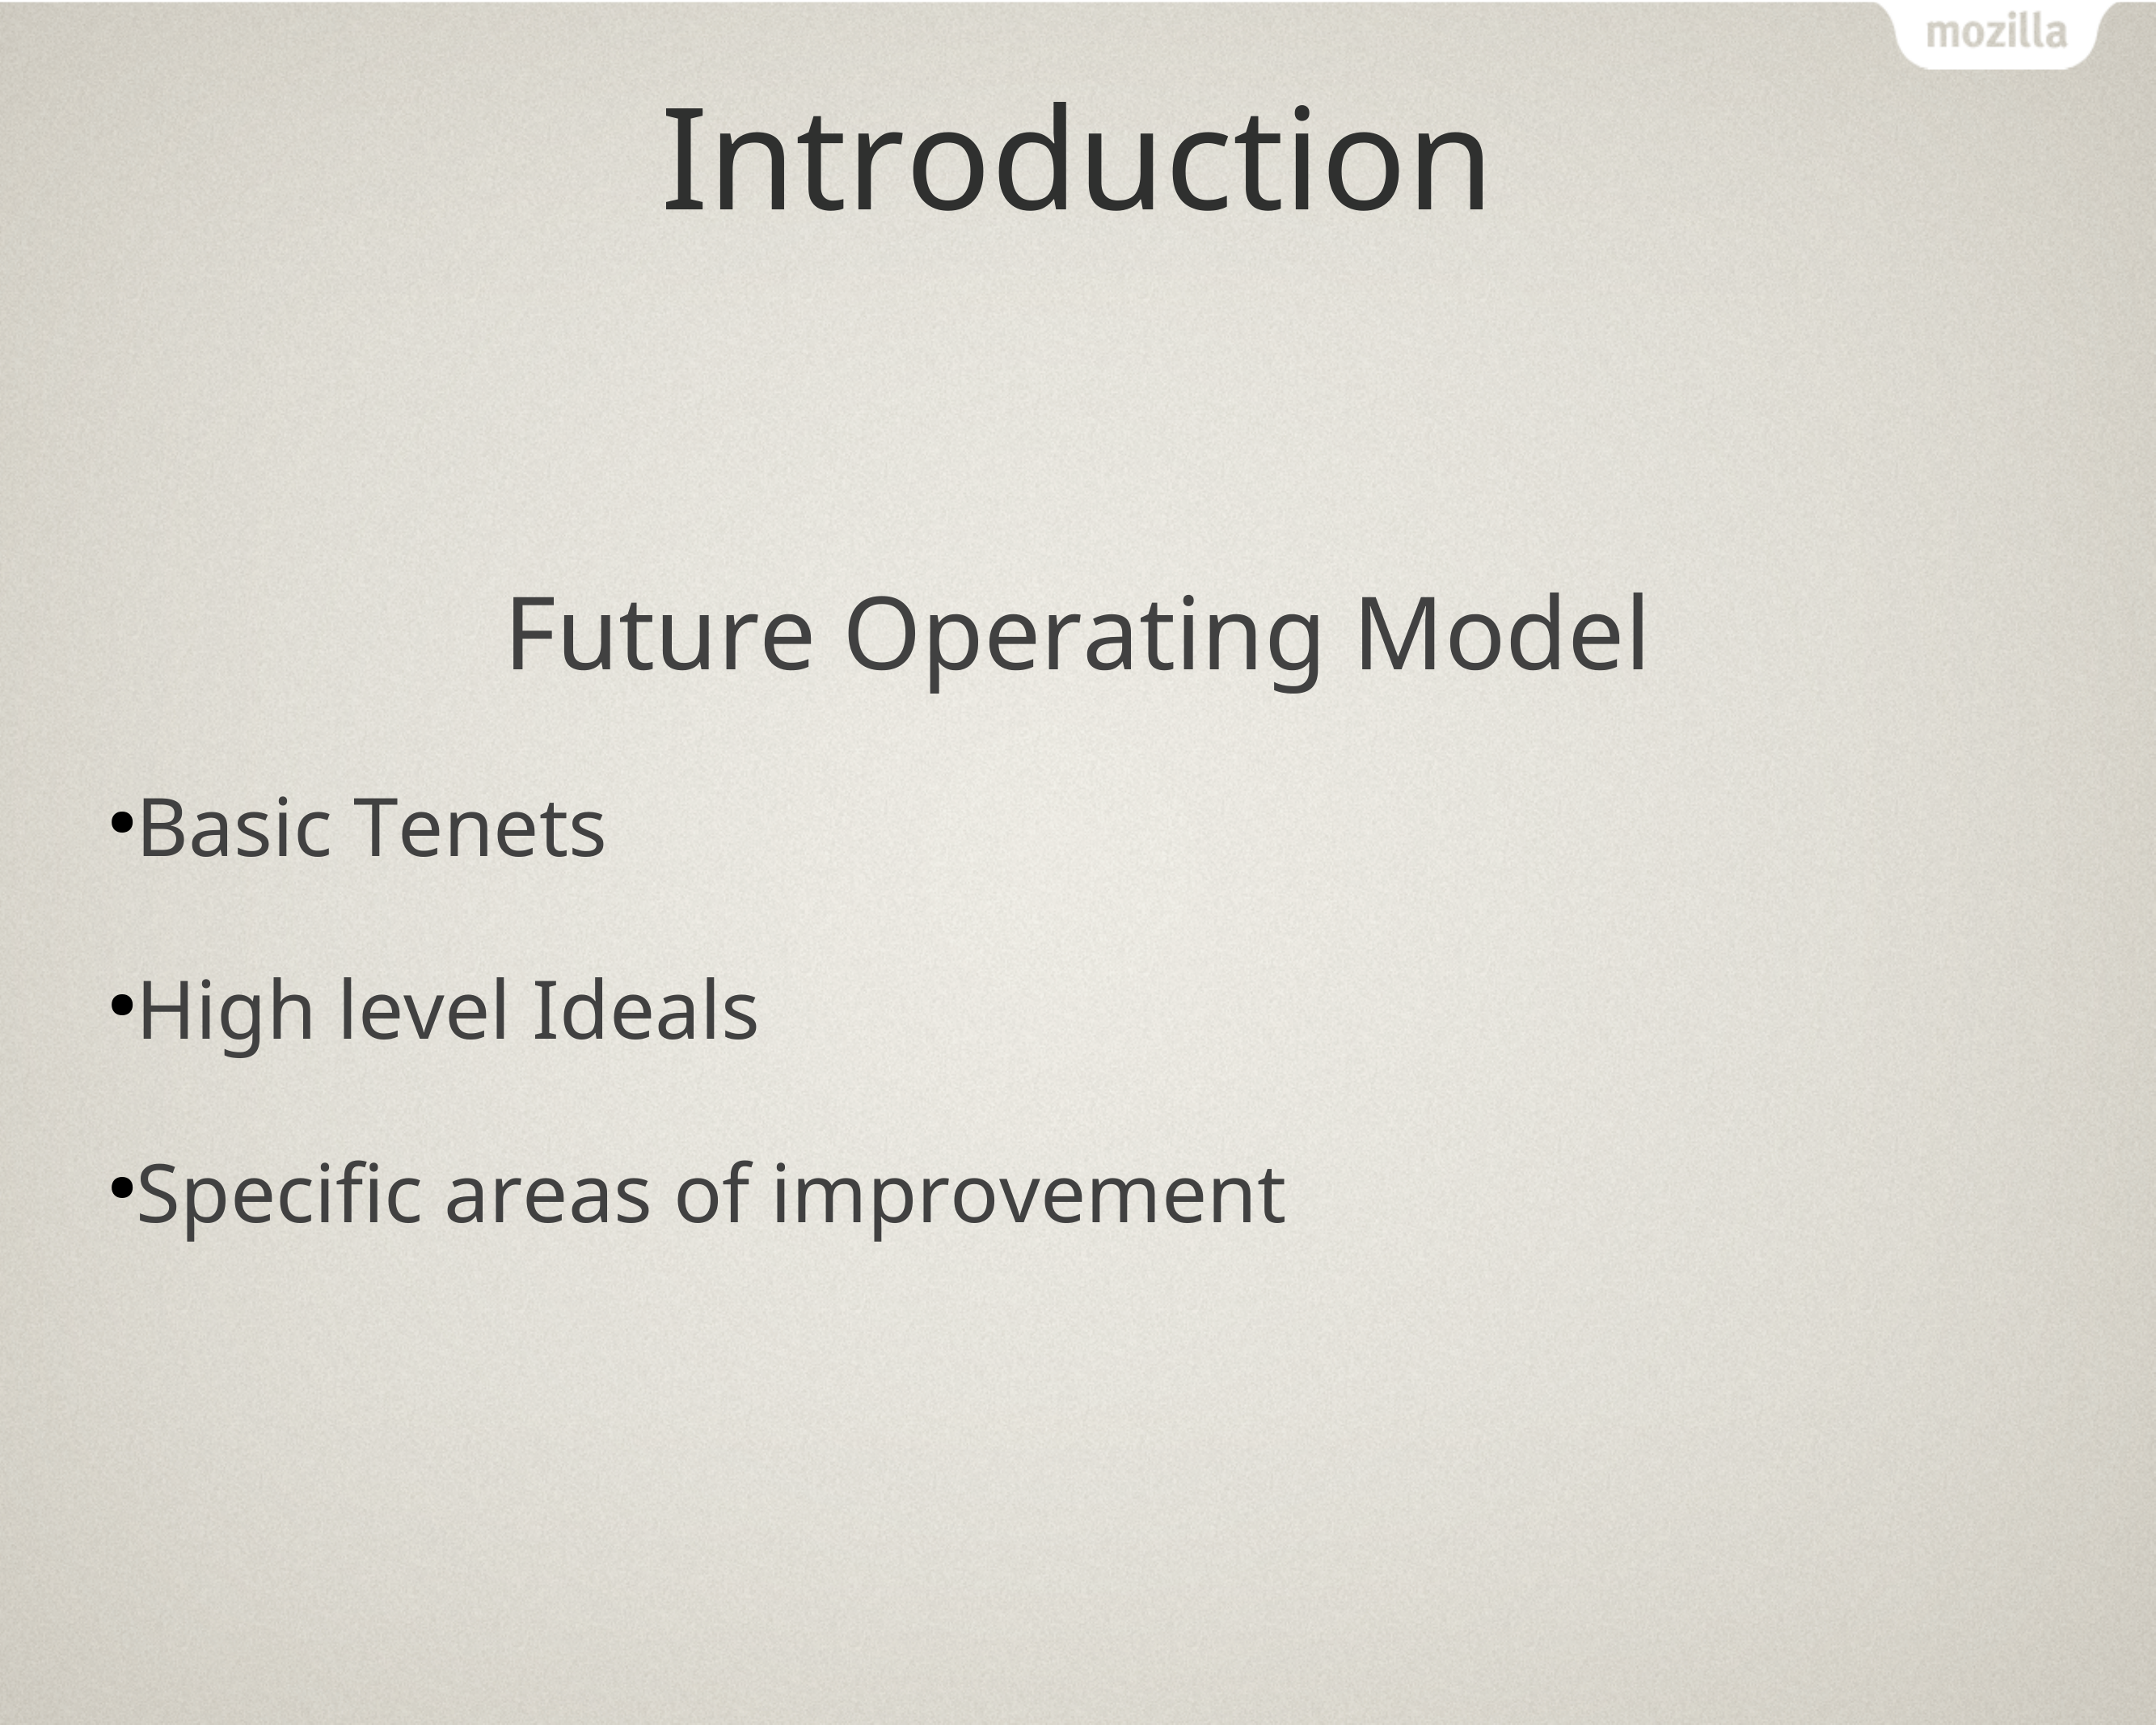

# Introduction
Future Operating Model
Basic Tenets
High level Ideals
Specific areas of improvement